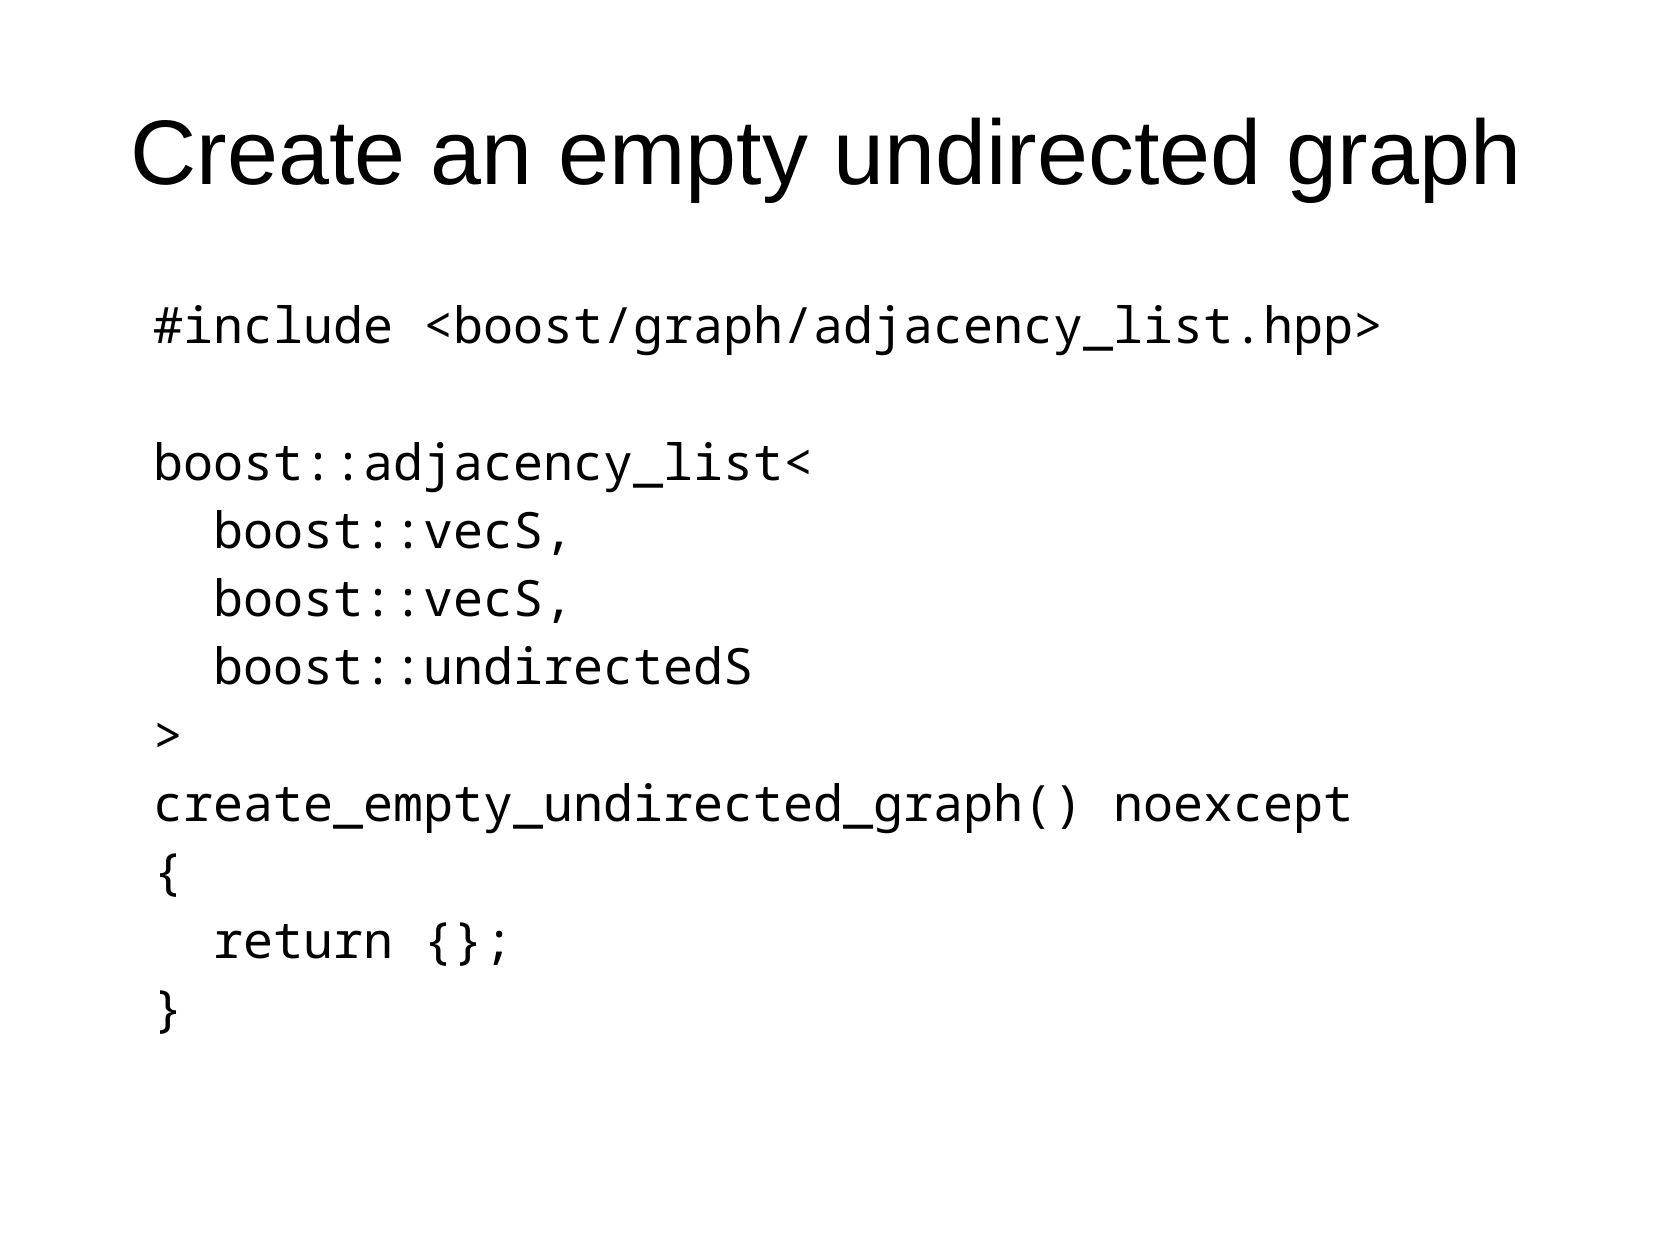

# Create an empty undirected graph
#include <boost/graph/adjacency_list.hpp>
boost::adjacency_list<
 boost::vecS,
 boost::vecS,
 boost::undirectedS
>
create_empty_undirected_graph() noexcept
{
 return {};
}